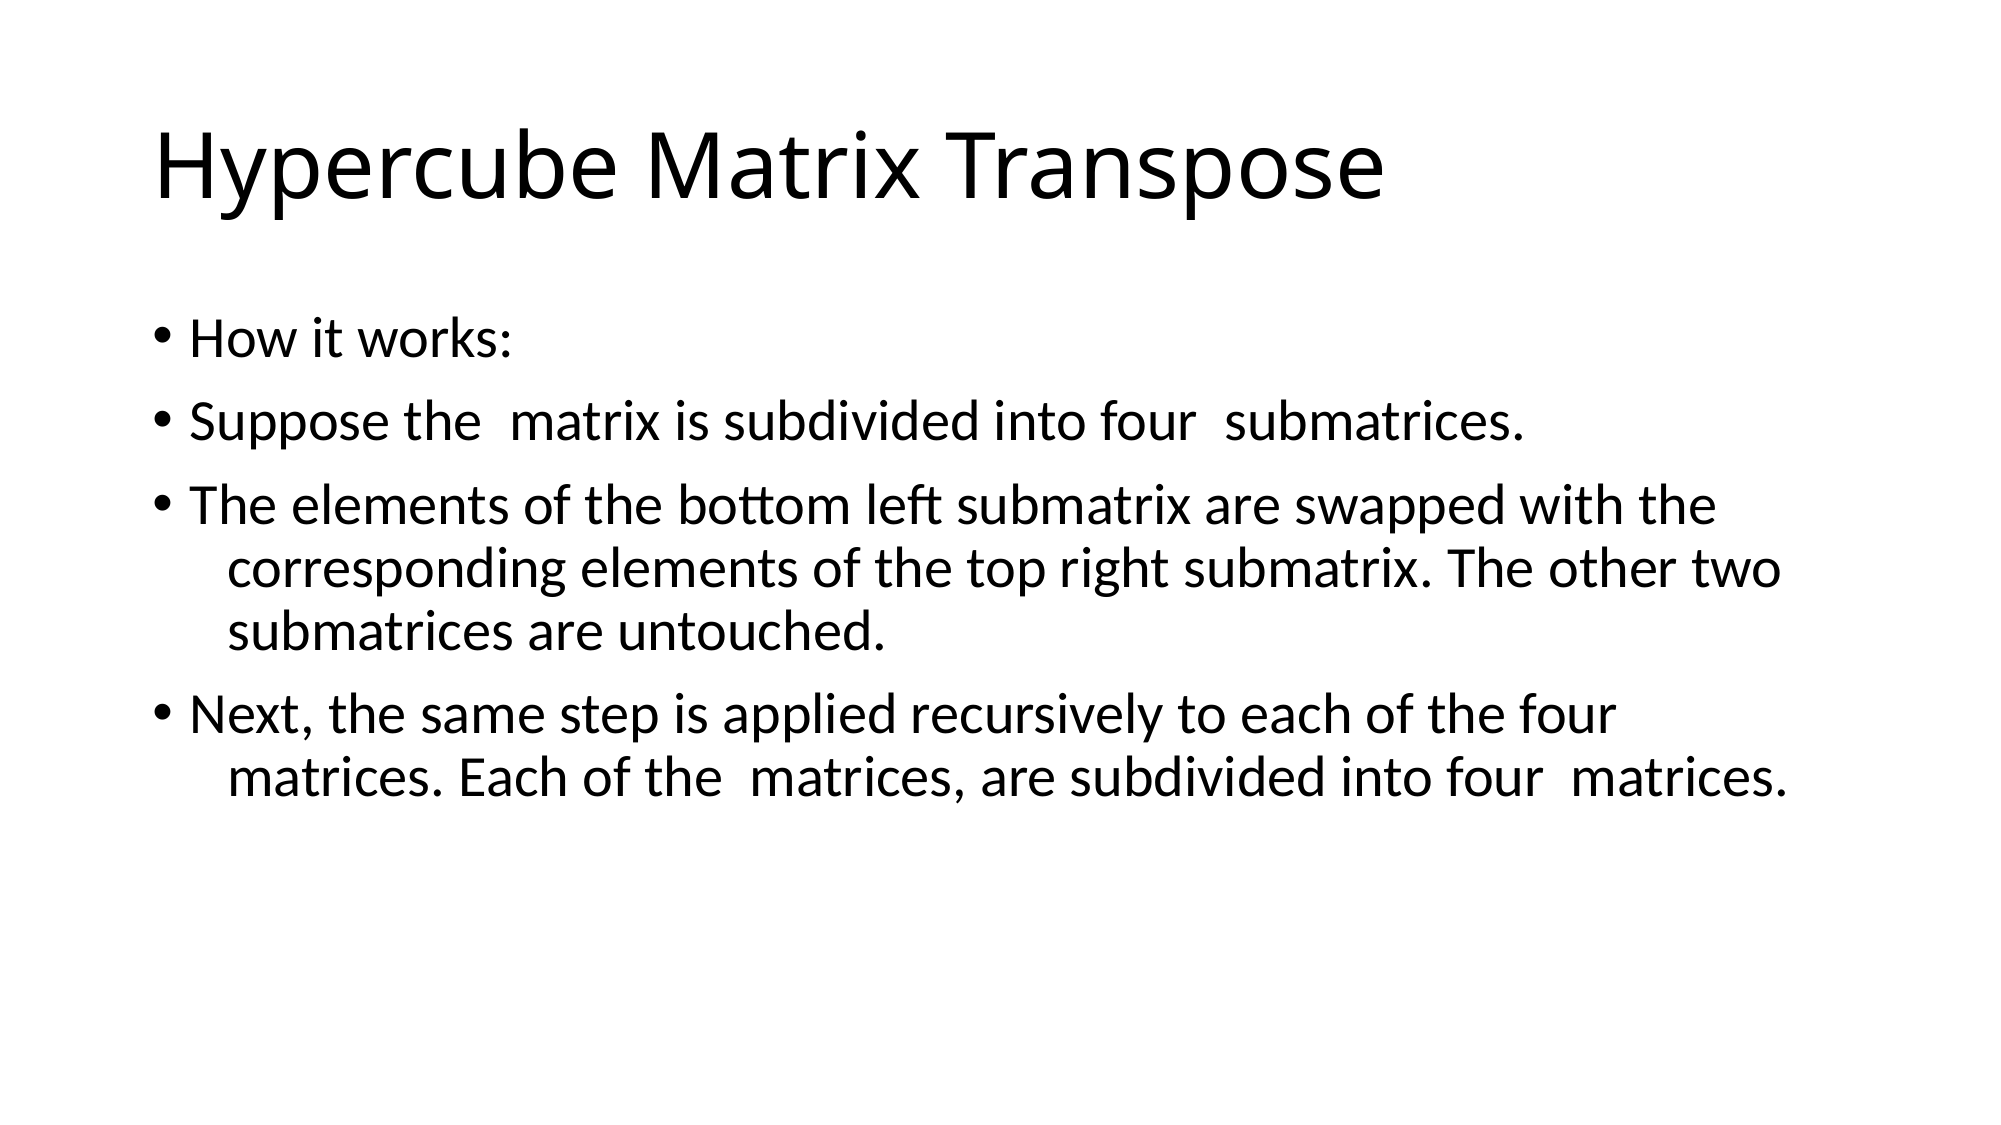

# Hypercube Matrix Transpose
How it works:
Suppose the matrix is subdivided into four submatrices.
The elements of the bottom left submatrix are swapped with the corresponding elements of the top right submatrix. The other two submatrices are untouched.
Next, the same step is applied recursively to each of the four matrices. Each of the matrices, are subdivided into four matrices.